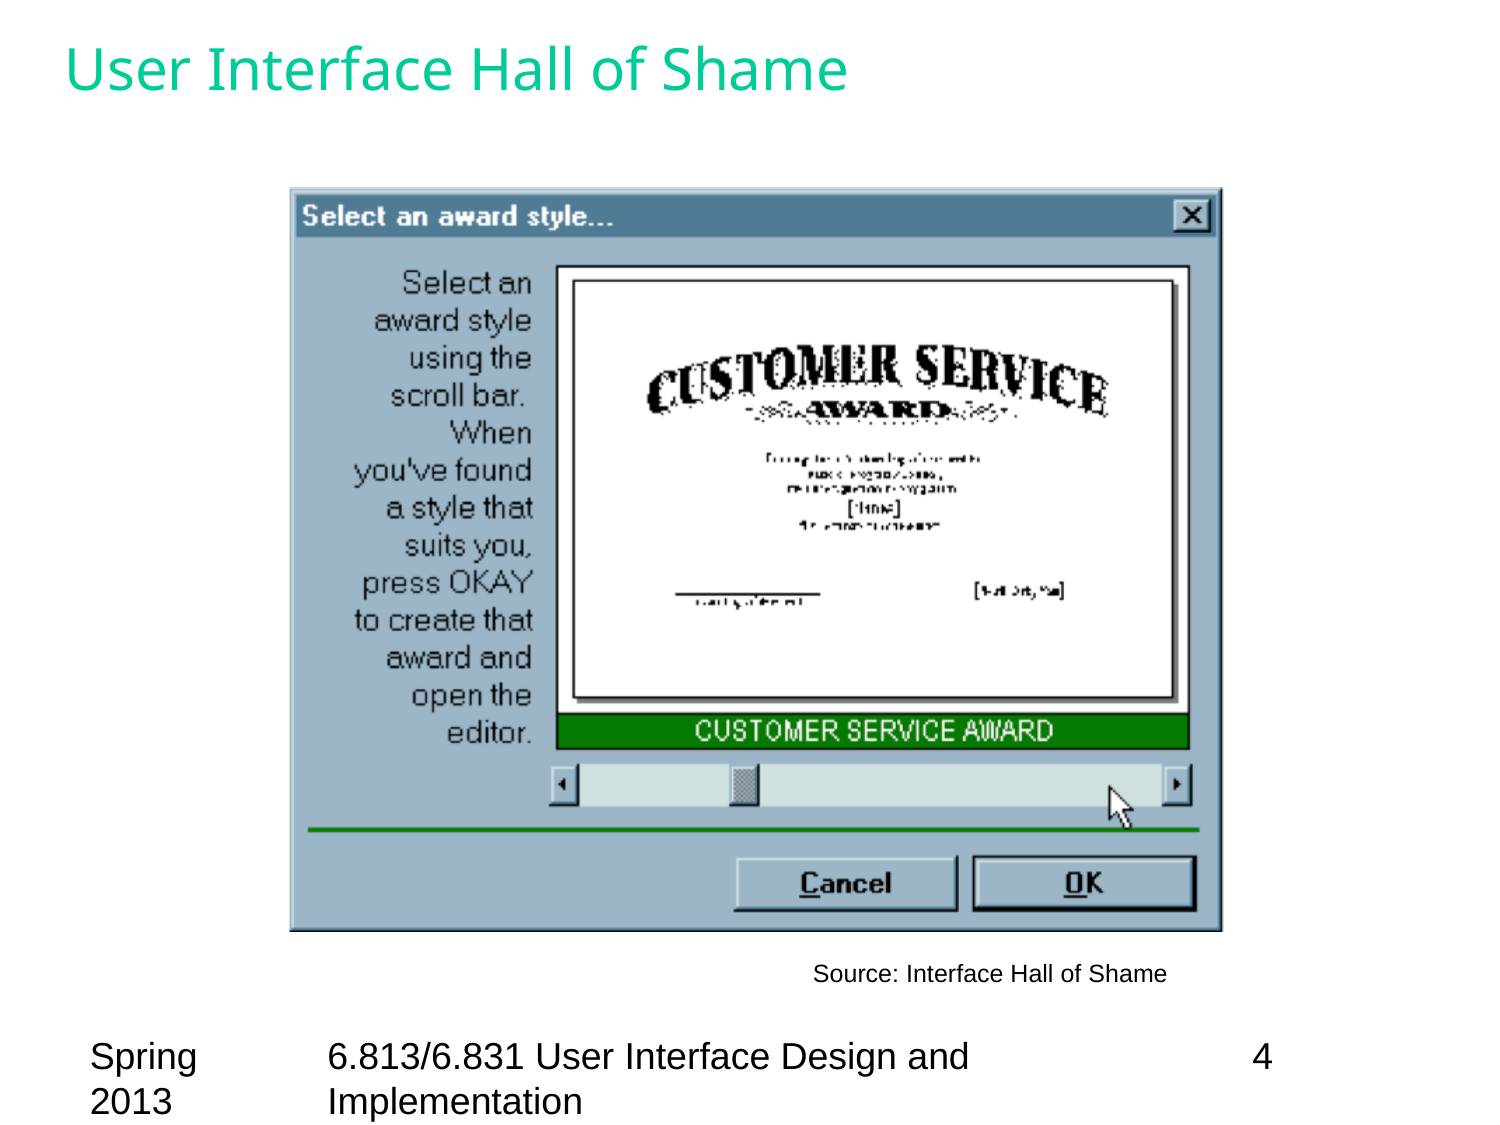

# User Interface Hall of Shame
Source: Interface Hall of Shame
Spring 2013
6.813/6.831 User Interface Design and Implementation